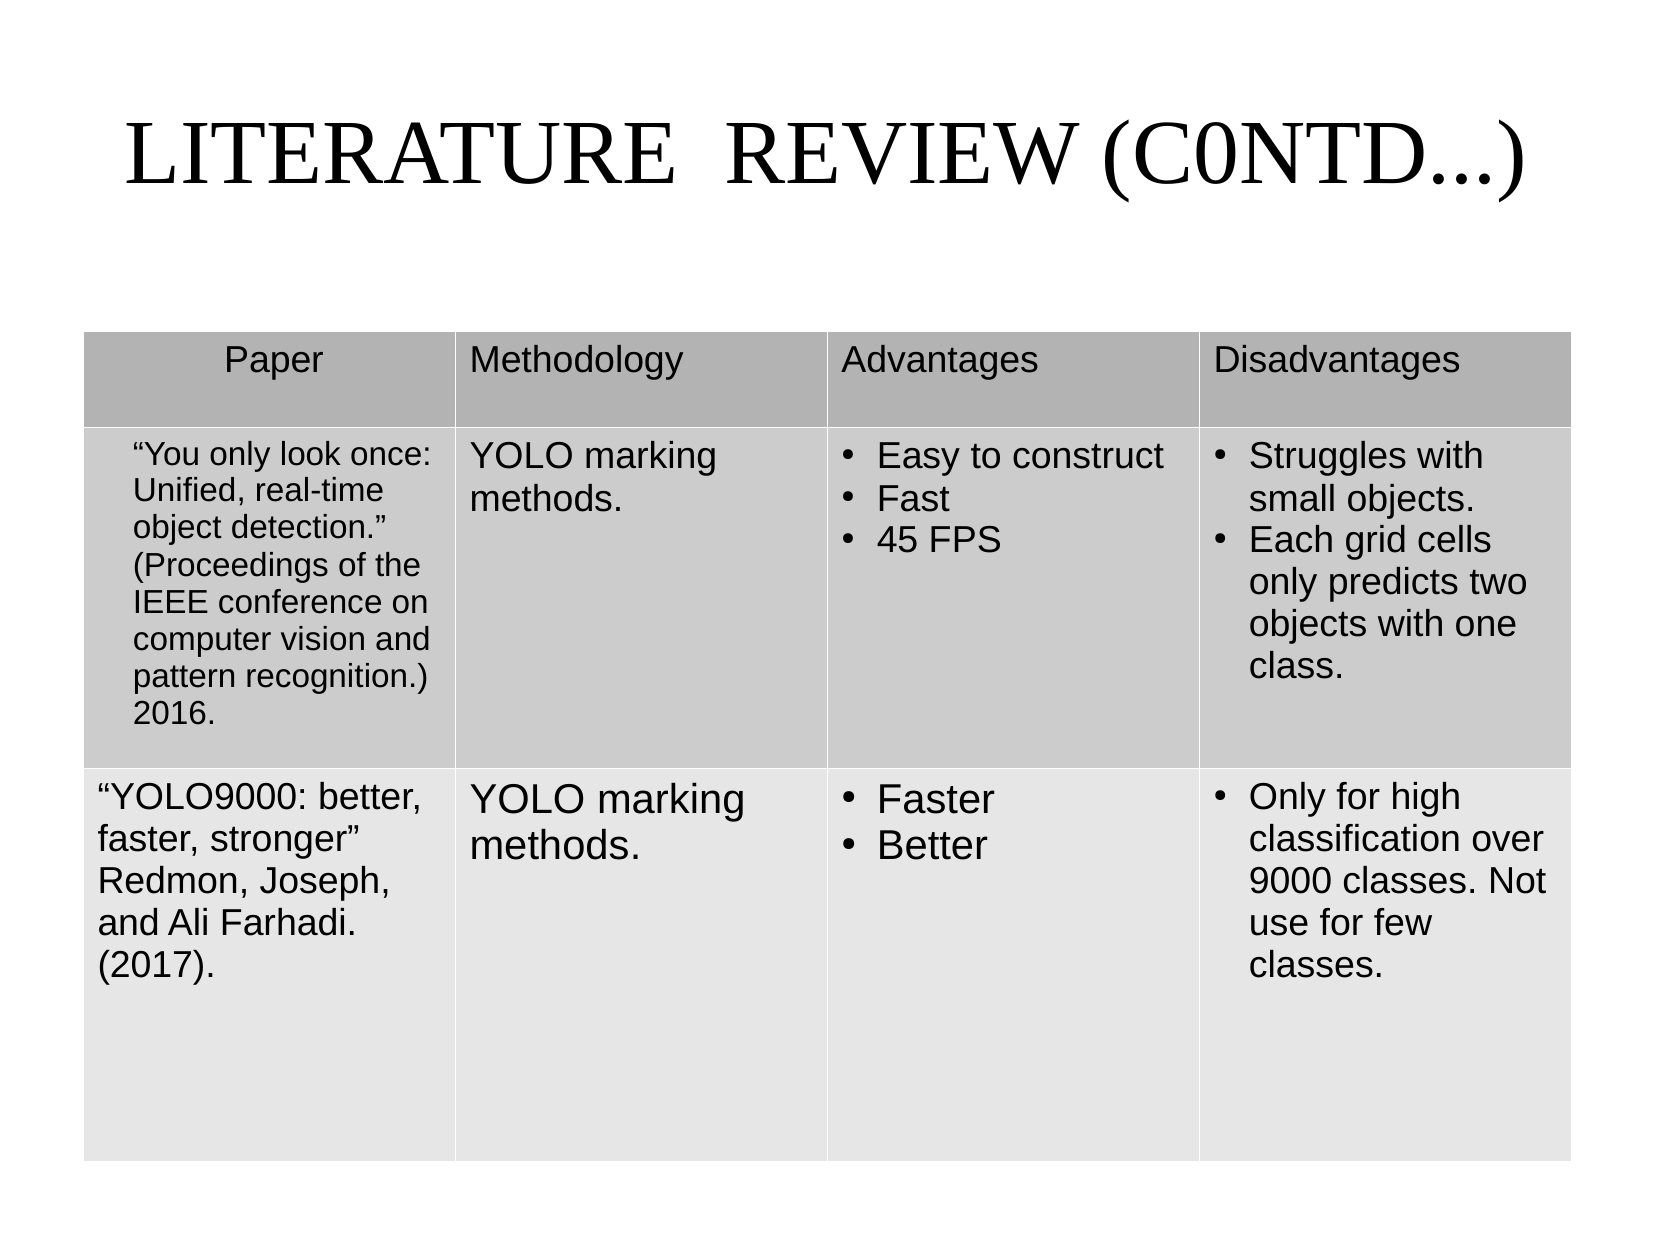

# LITERATURE REVIEW (C0NTD...)
| Paper | Methodology | Advantages | Disadvantages |
| --- | --- | --- | --- |
| “You only look once: Unified, real-time object detection.” (Proceedings of the IEEE conference on computer vision and pattern recognition.) 2016. | YOLO marking methods. | Easy to construct Fast 45 FPS | Struggles with small objects. Each grid cells only predicts two objects with one class. |
| “YOLO9000: better, faster, stronger” Redmon, Joseph, and Ali Farhadi. (2017). | YOLO marking methods. | Faster Better | Only for high classification over 9000 classes. Not use for few classes. |